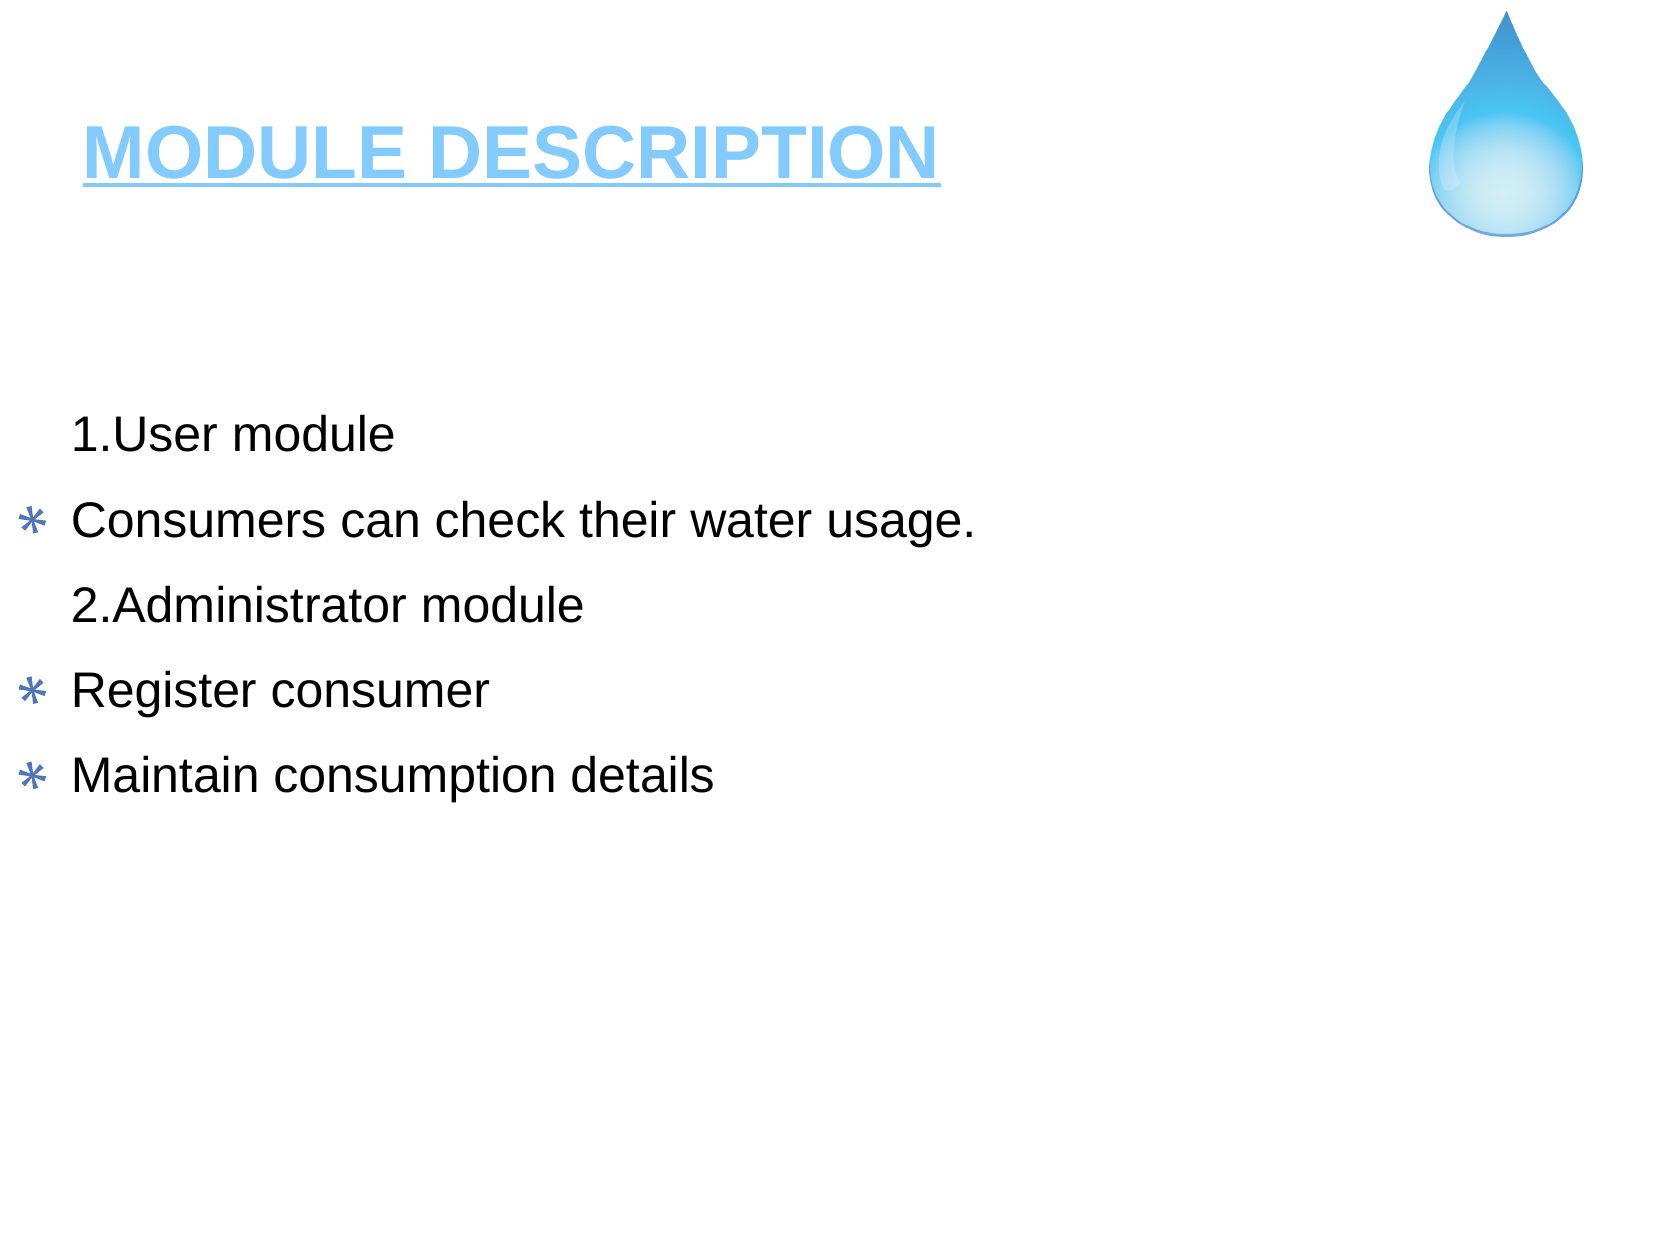

# MODULE DESCRIPTION
1.User module
Consumers can check their water usage.
2.Administrator module
Register consumer
Maintain consumption details